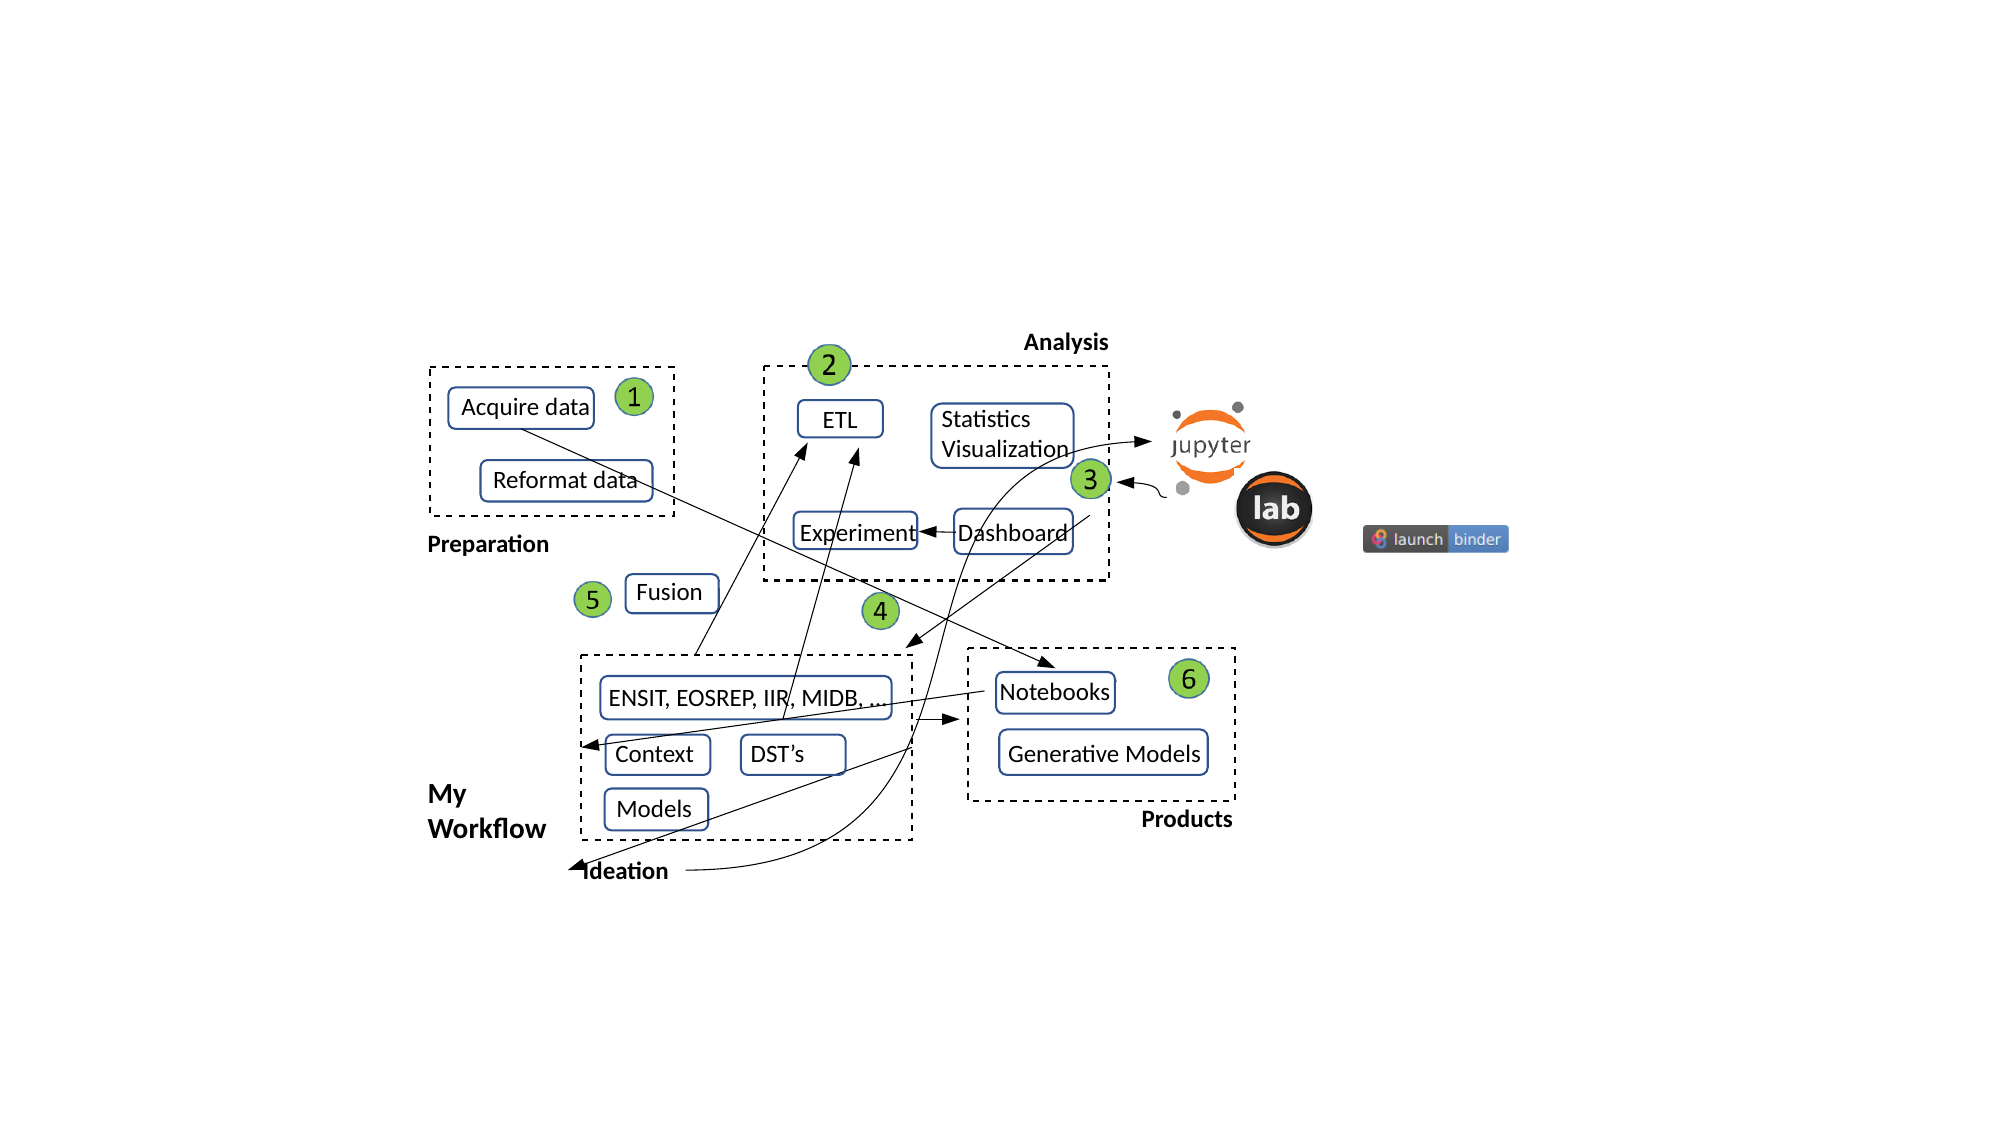

Analysis
Acquire data
Reformat data
Preparation
Statistics
Visualization
ETL
Experiment
Dashboard
Fusion
Notebooks
ENSIT, EOSREP, IIR, MIDB, …
Context
DST’s
Generative Models
My
Workflow
Models
Products
Ideation